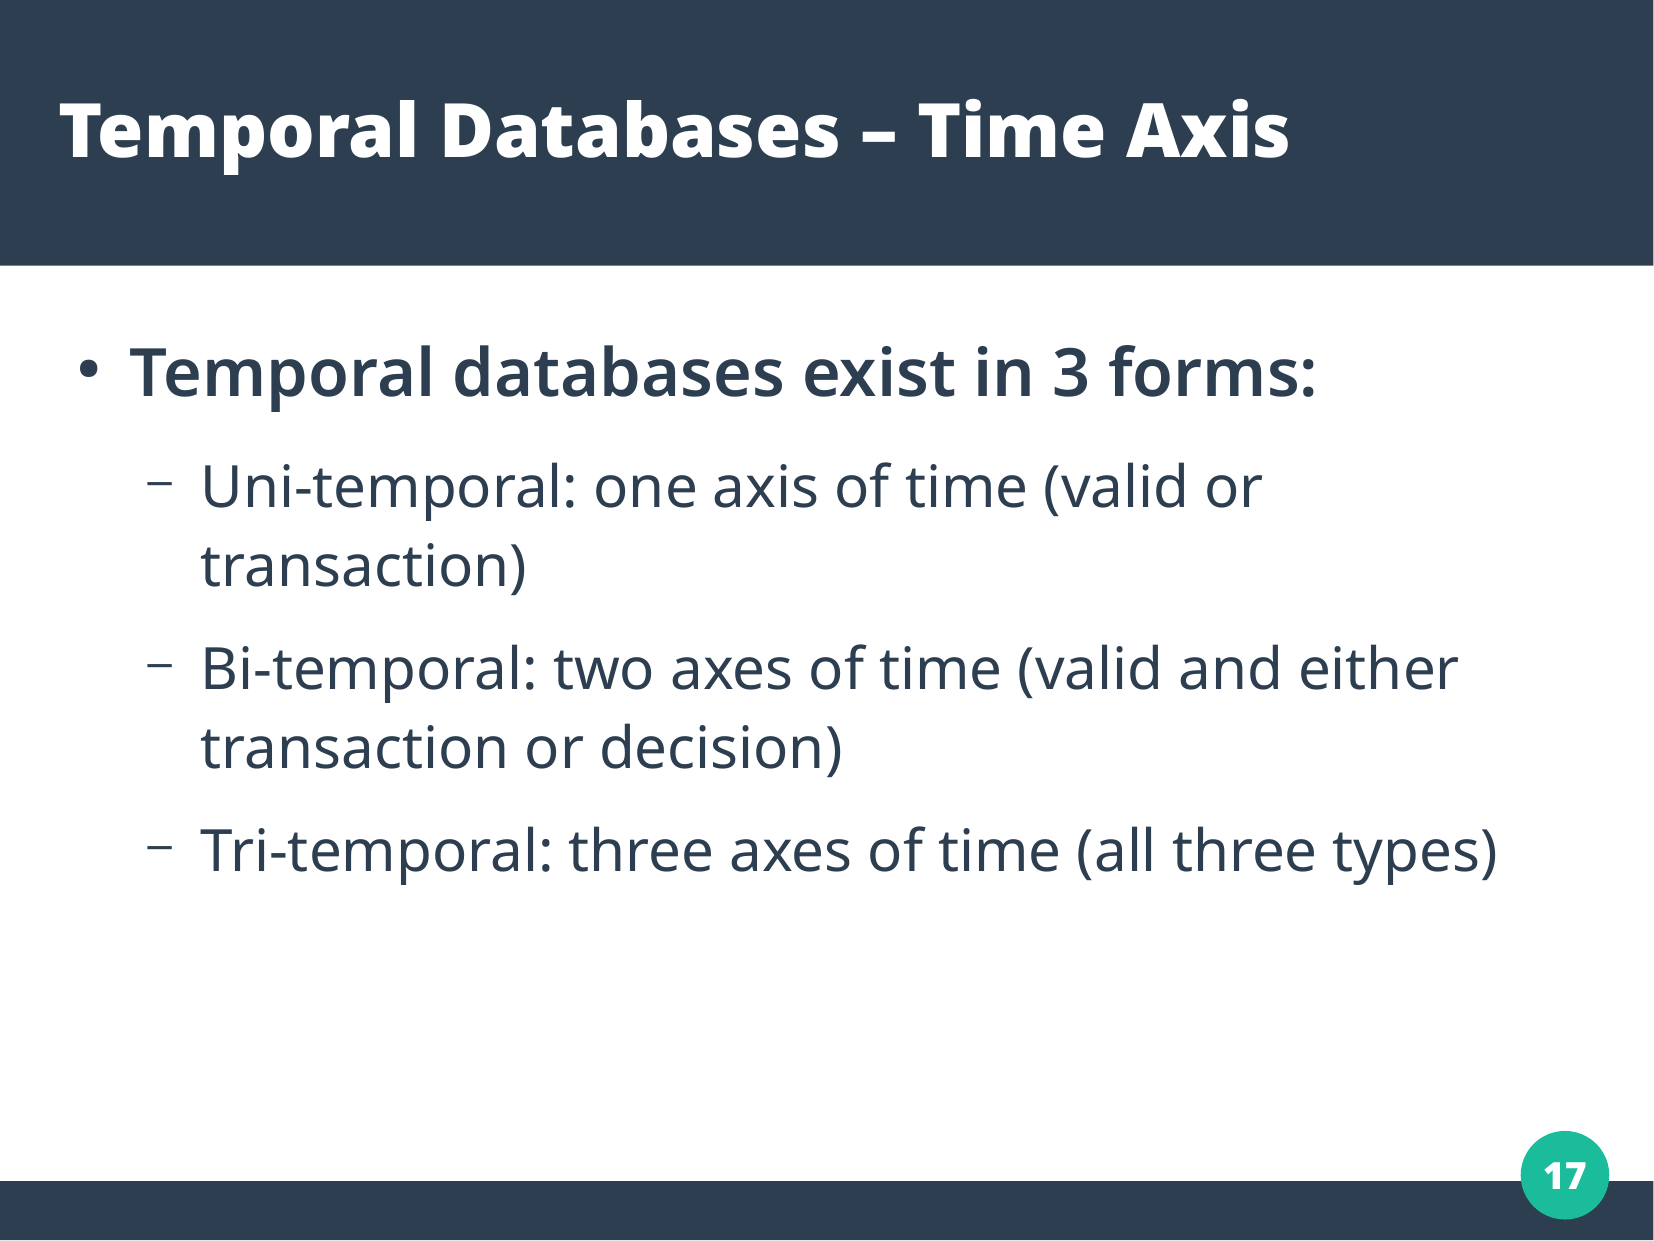

# Temporal Databases – Time Axis
Temporal databases exist in 3 forms:
Uni-temporal: one axis of time (valid or transaction)
Bi-temporal: two axes of time (valid and either transaction or decision)
Tri-temporal: three axes of time (all three types)
17